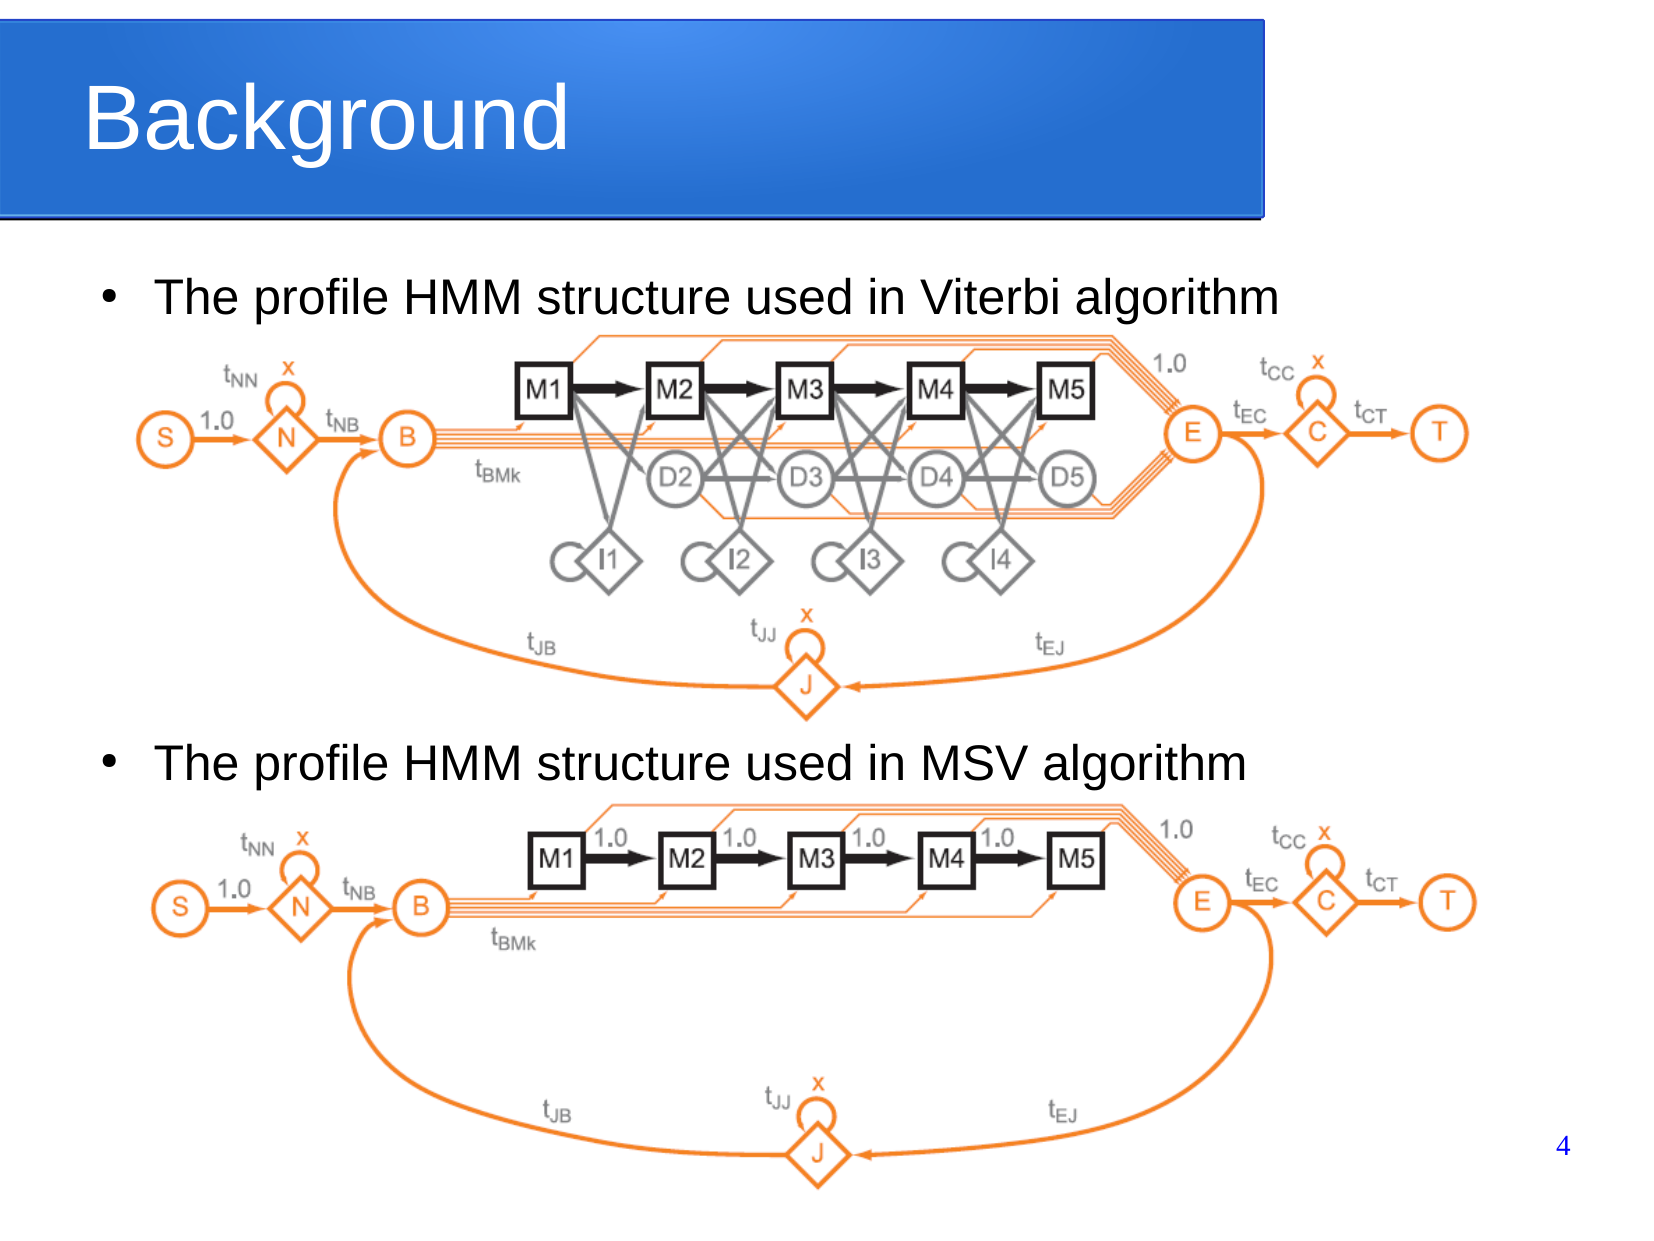

# Background
The profile HMM structure used in Viterbi algorithm
The profile HMM structure used in MSV algorithm
4